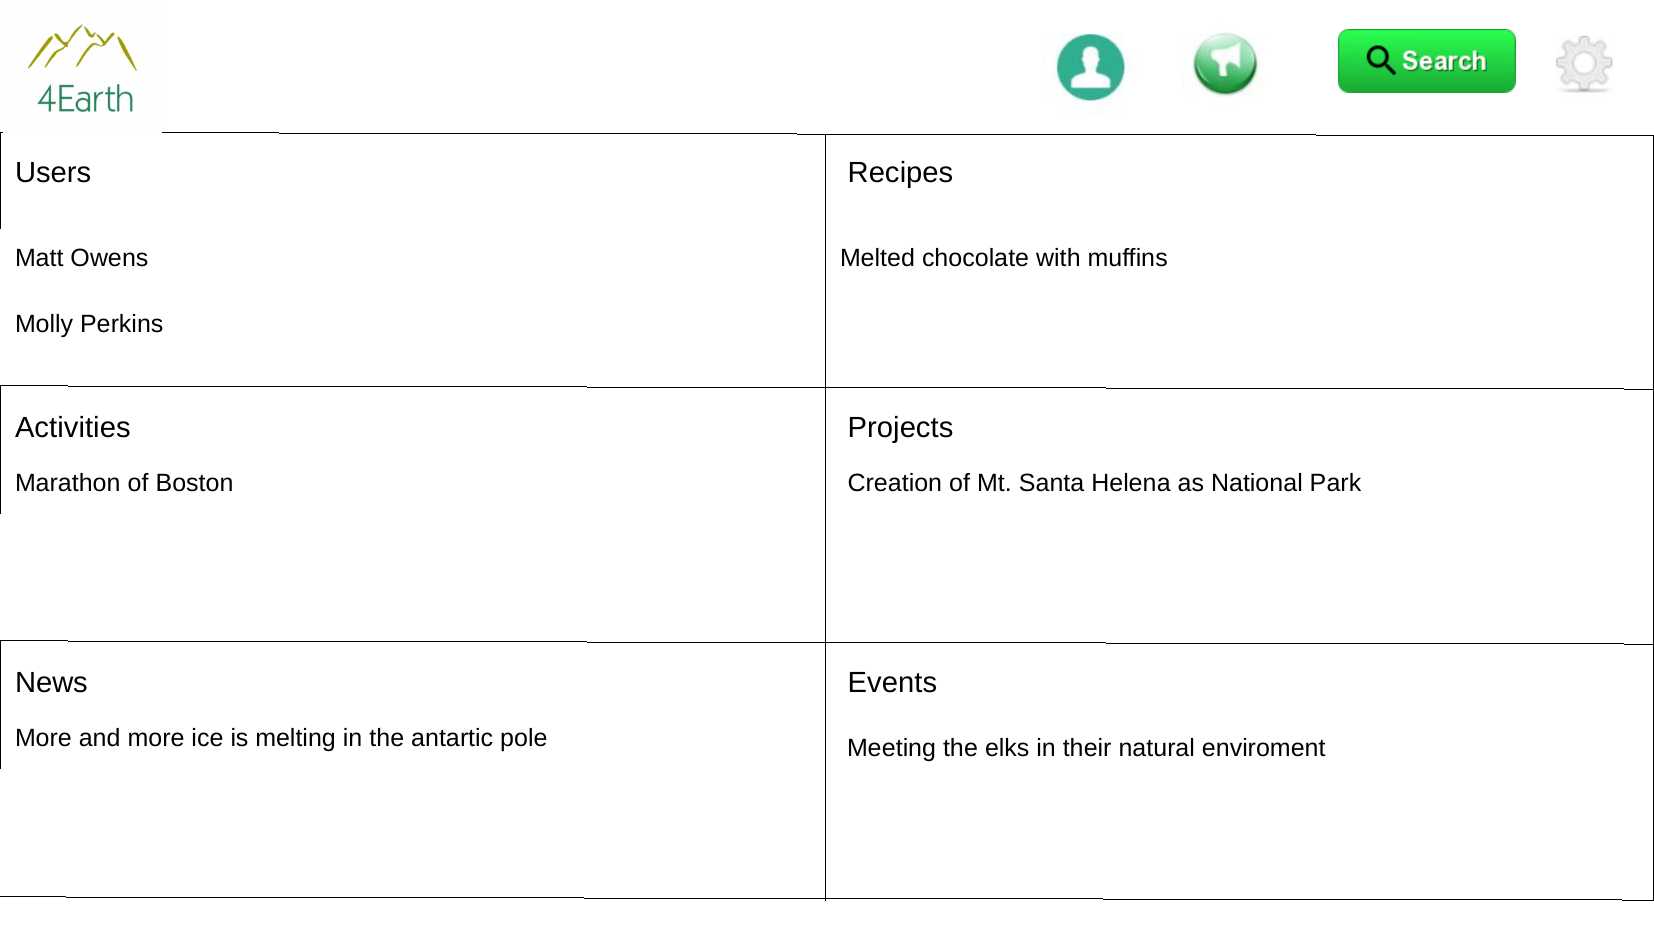

Users
Recipes
Matt Owens
Melted chocolate with muffins
Molly Perkins
Level 5
Activities
Projects
Creation of Mt. Santa Helena as National Park
Marathon of Boston
News
Events
More and more ice is melting in the antartic pole
 Meeting the elks in their natural enviroment
“It is said that “King’s road” is the most dangerous hiking in south of Europe (Spain)”
# “In 2050 there will be more plastic than fish in the oceans”